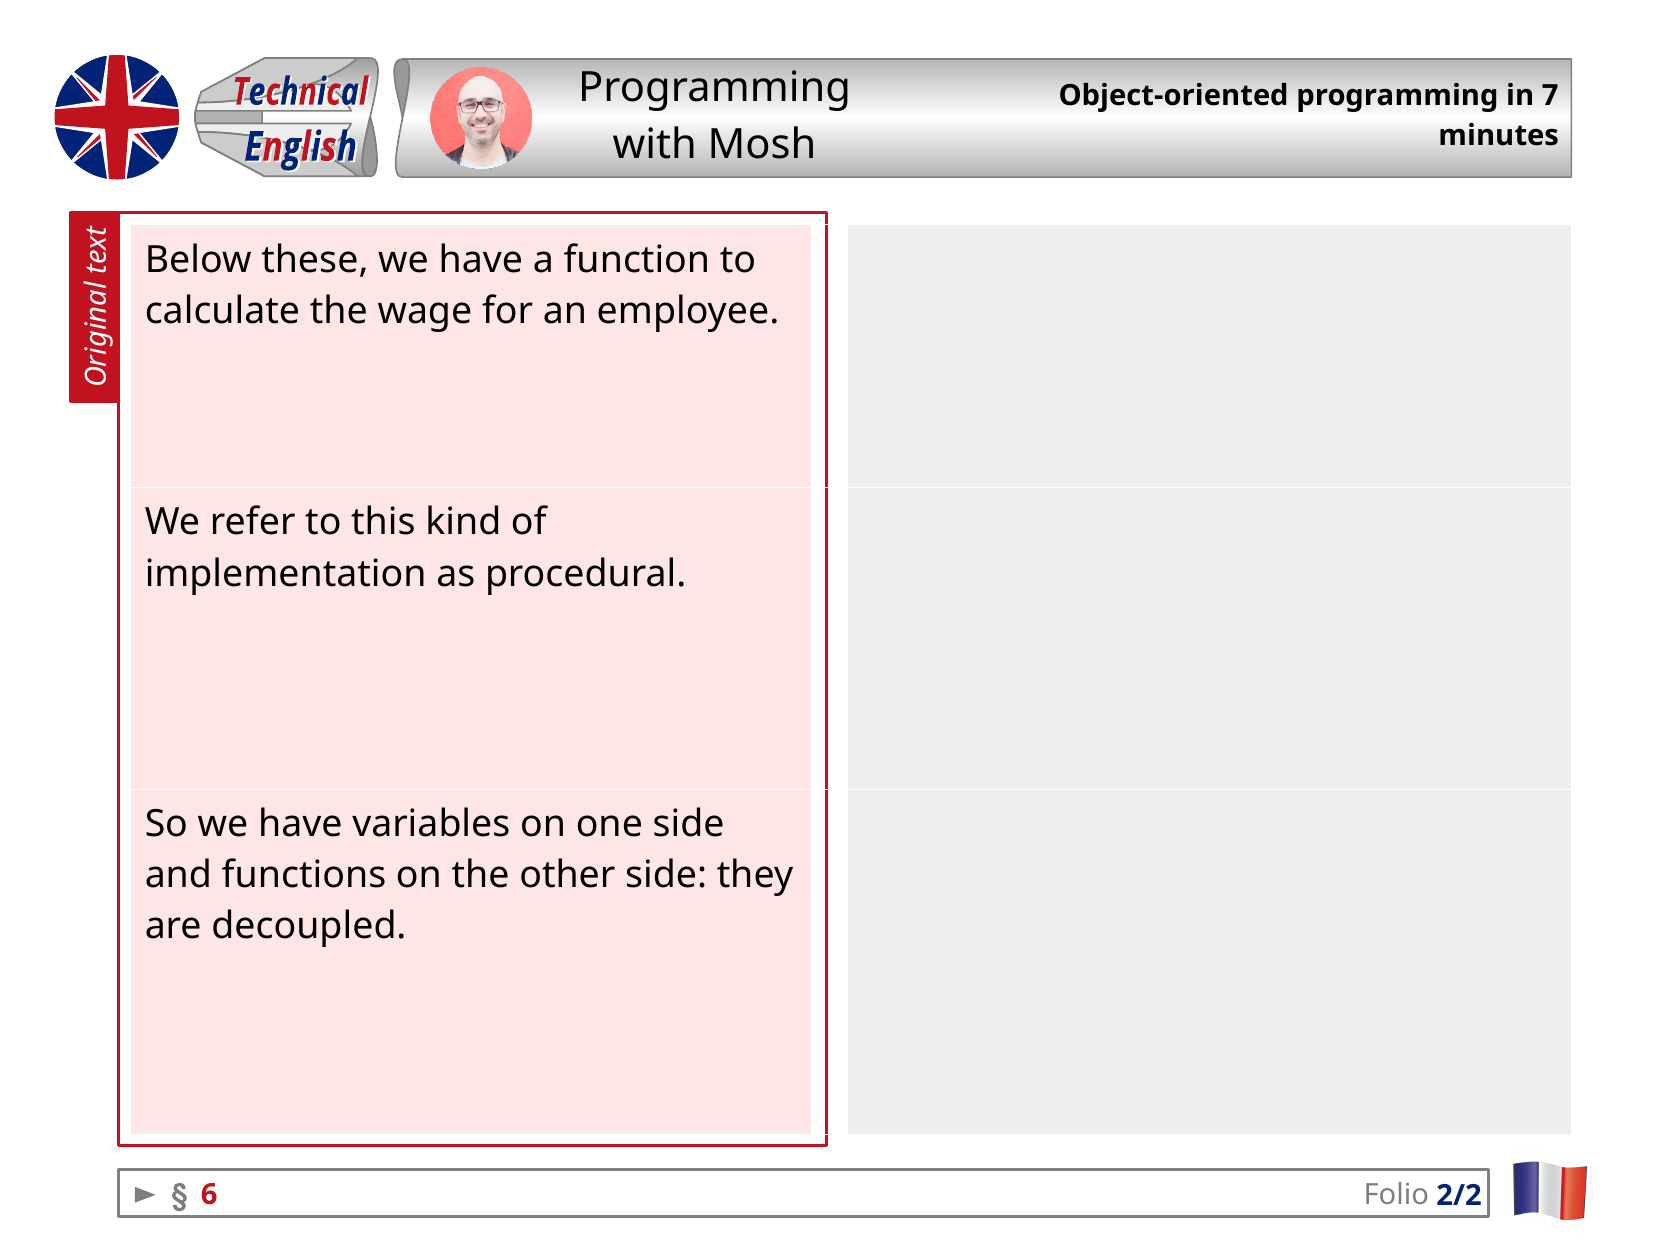

#
| Below these, we have a function to calculate the wage for an employee. | | |
| --- | --- | --- |
| We refer to this kind of implementation as procedural. | | |
| So we have variables on one side and functions on the other side: they are decoupled. | | |
6
2/2